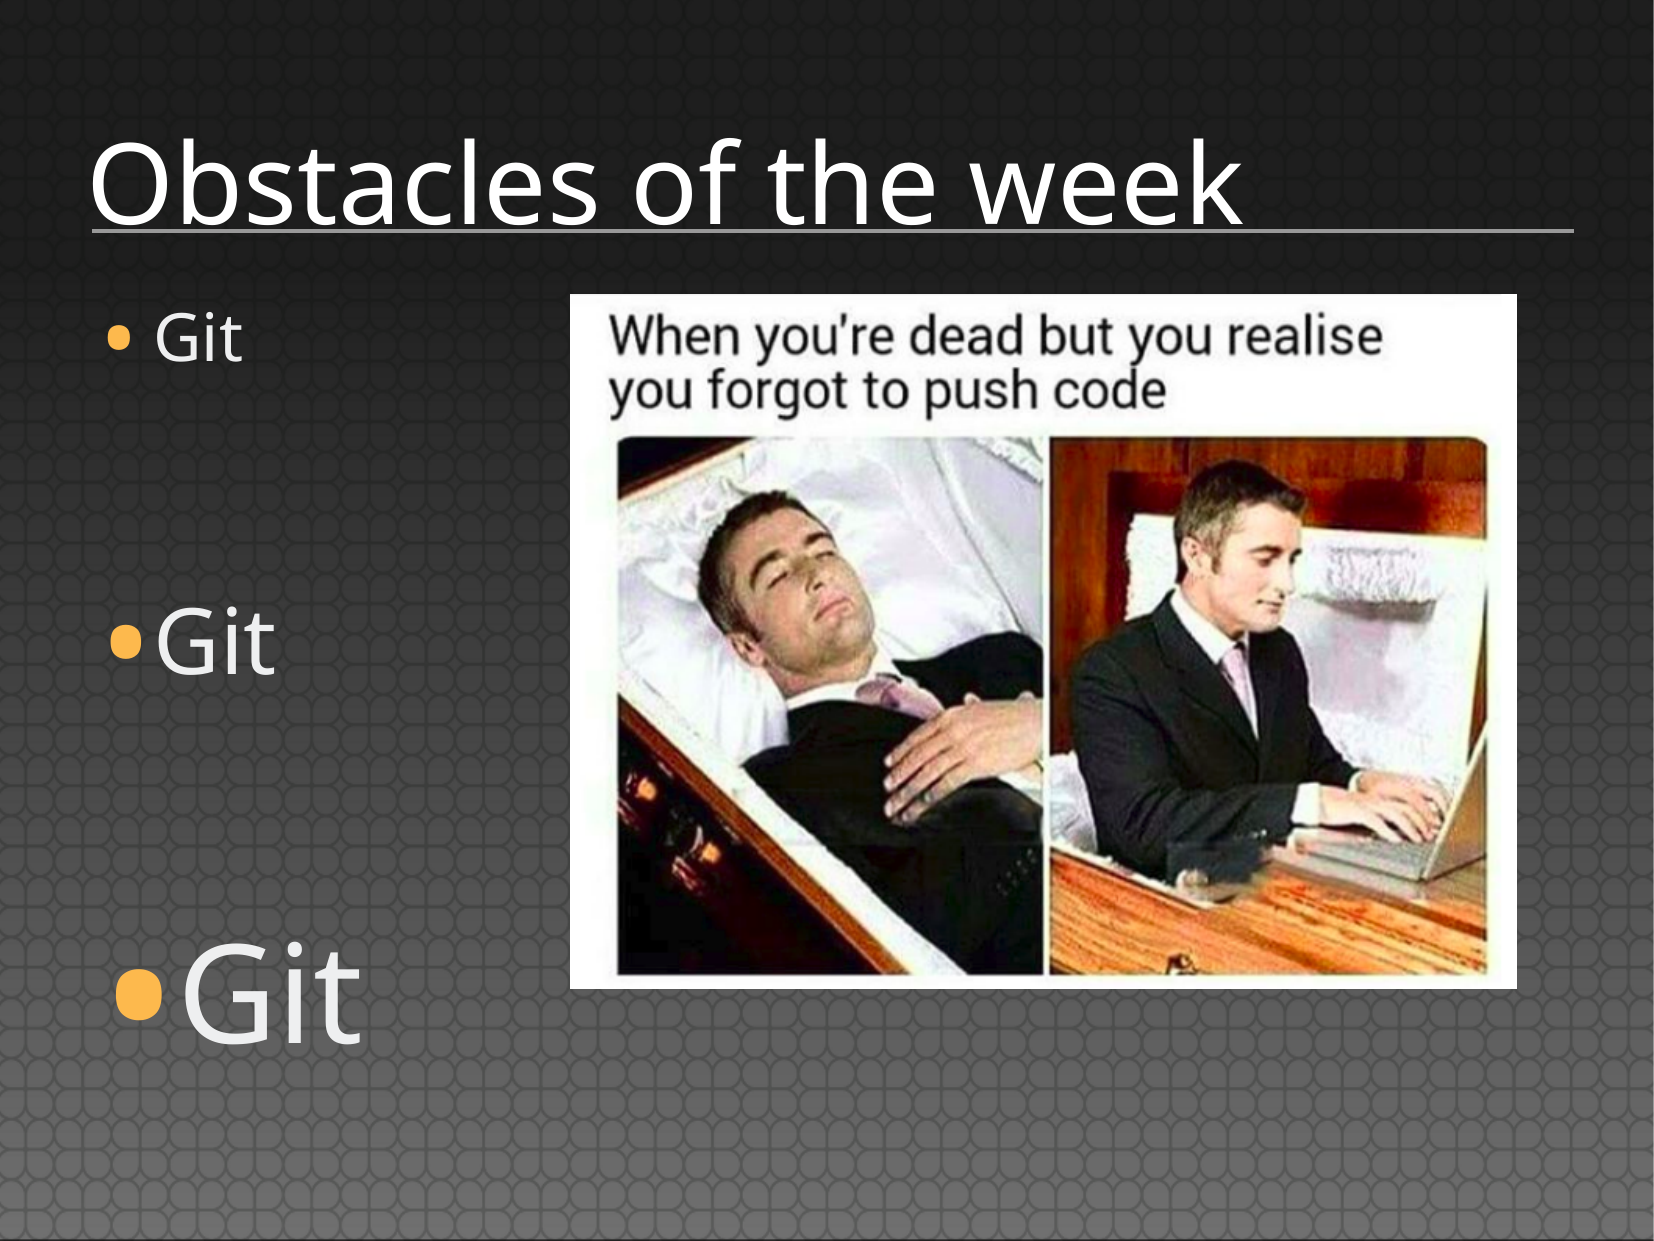

# Obstacles of the week
Git
Git
Git